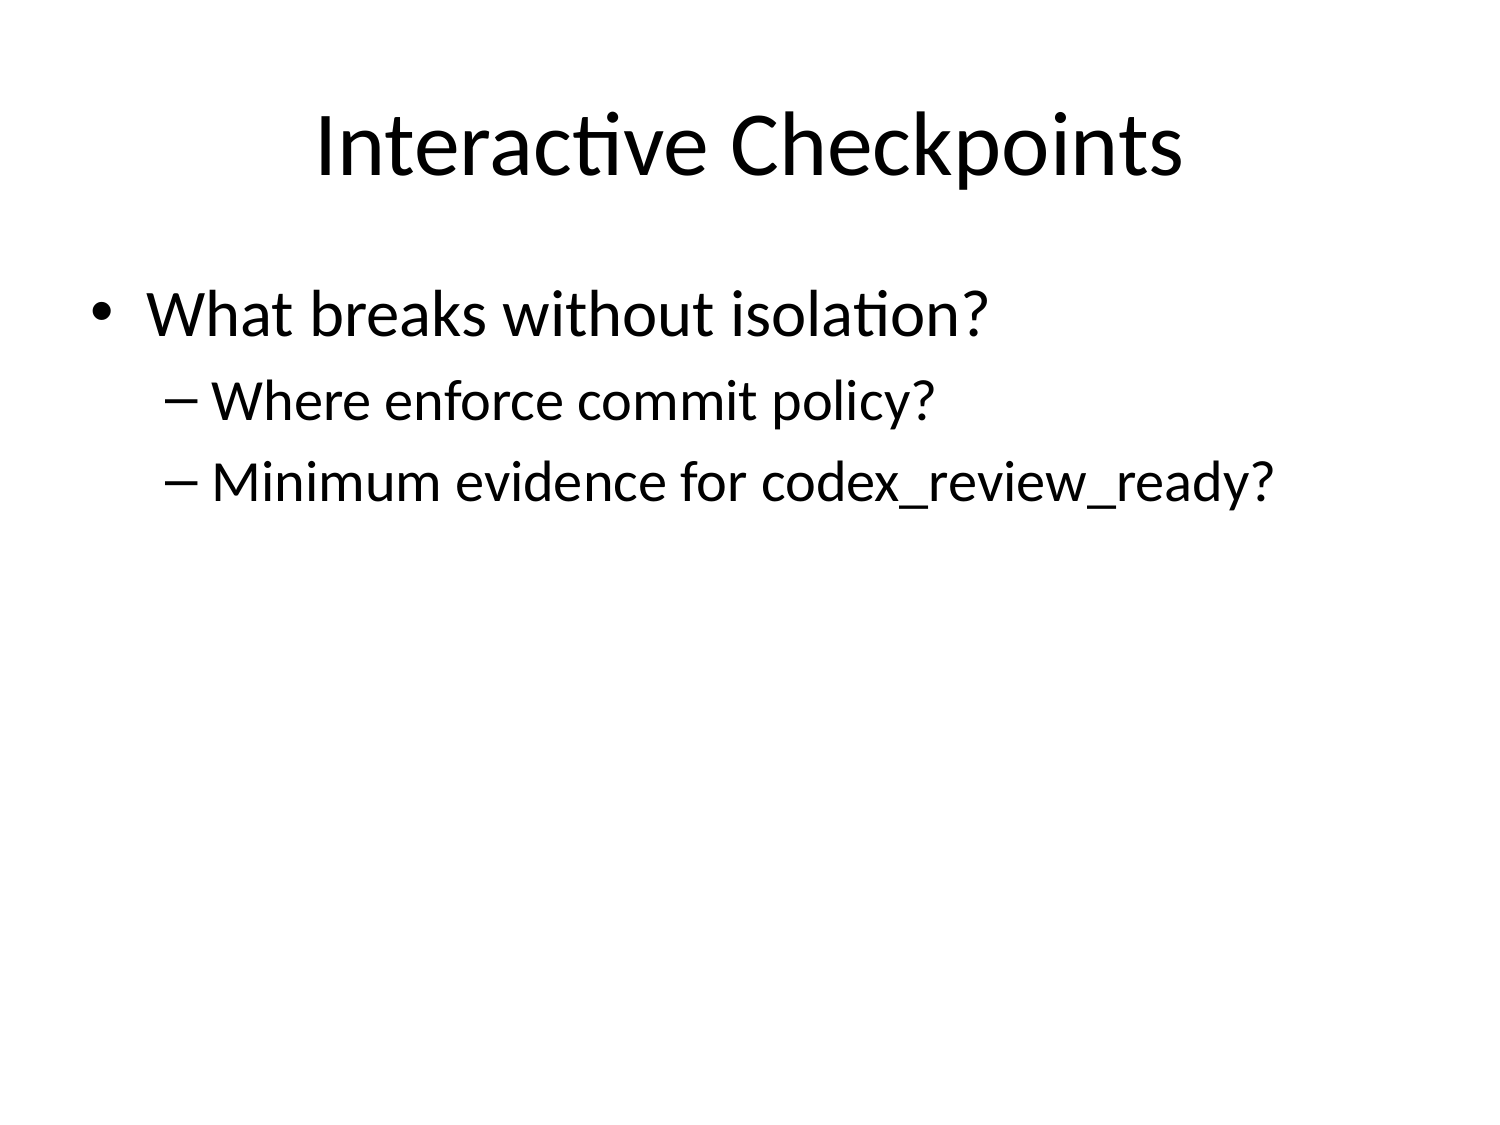

# Interactive Checkpoints
What breaks without isolation?
Where enforce commit policy?
Minimum evidence for codex_review_ready?